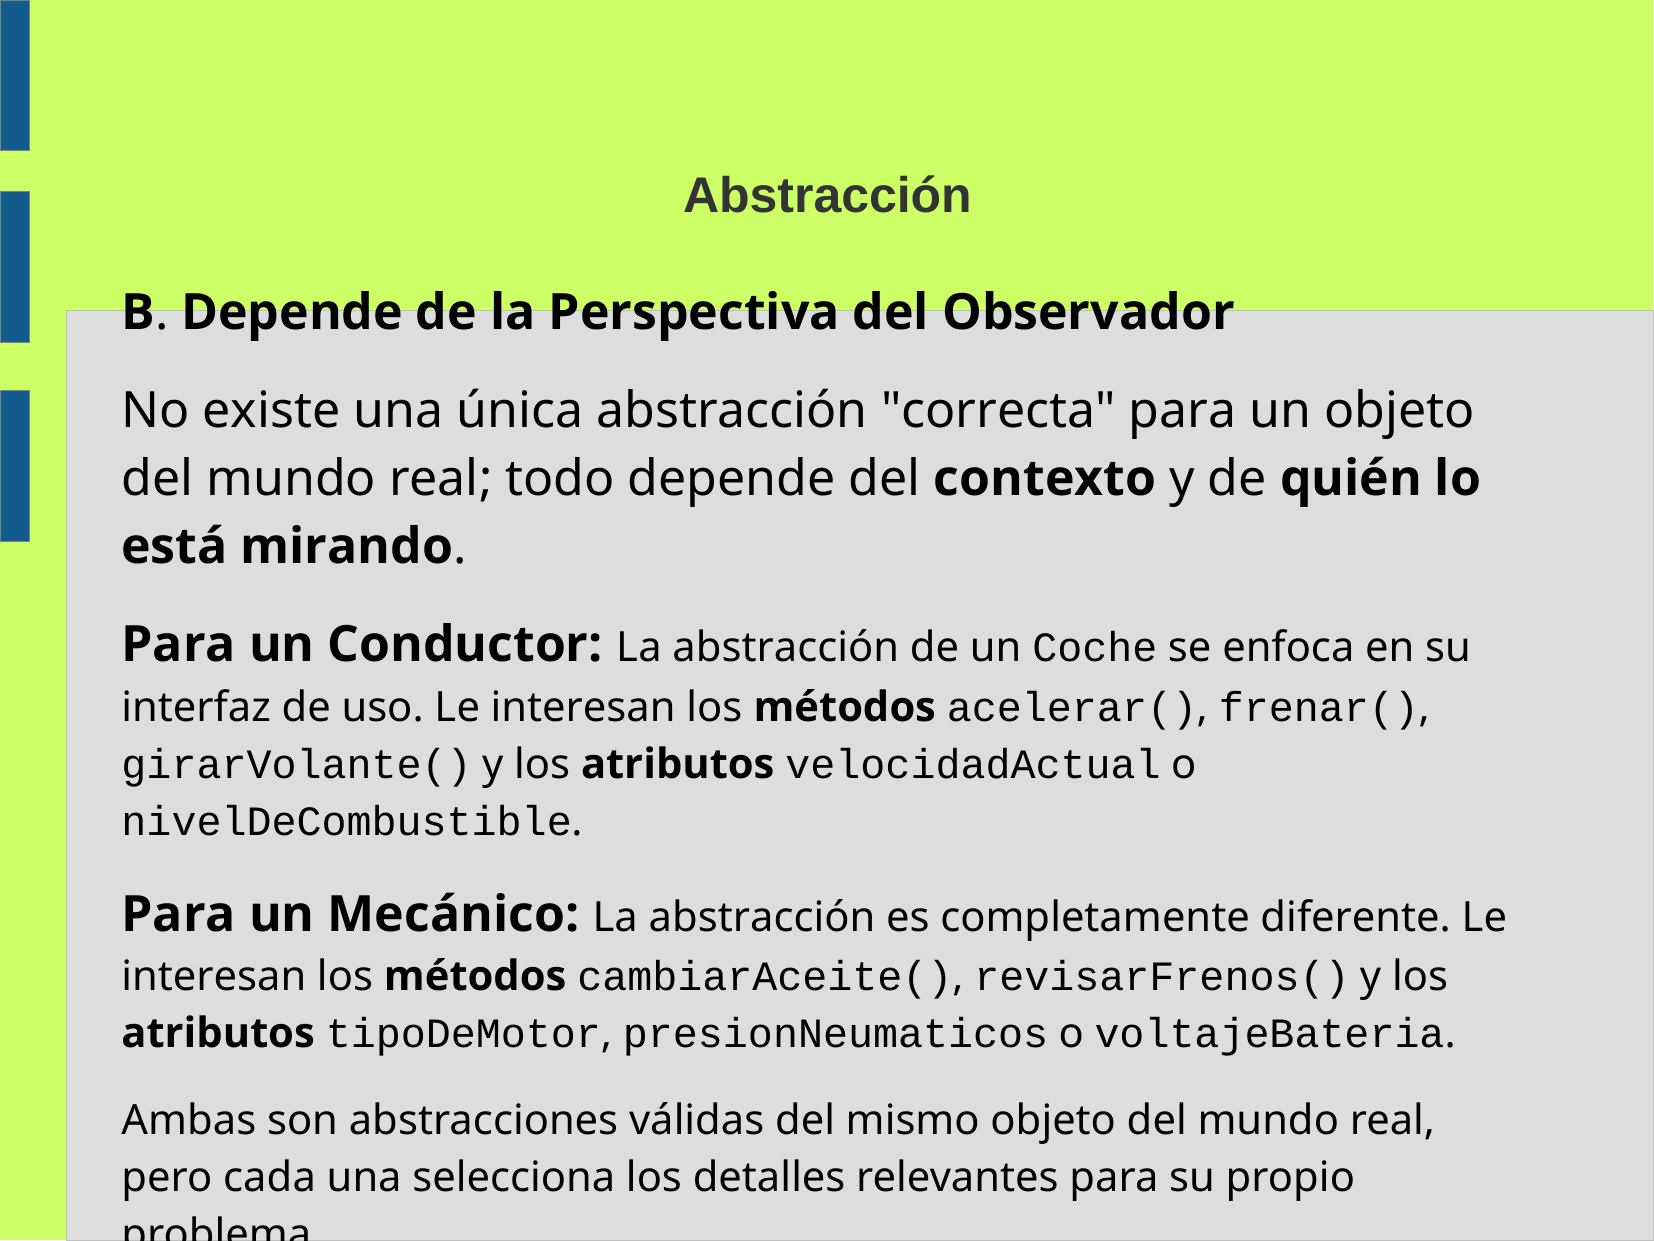

# Abstracción
B. Depende de la Perspectiva del Observador
No existe una única abstracción "correcta" para un objeto del mundo real; todo depende del contexto y de quién lo está mirando.
Para un Conductor: La abstracción de un Coche se enfoca en su interfaz de uso. Le interesan los métodos acelerar(), frenar(), girarVolante() y los atributos velocidadActual o nivelDeCombustible.
Para un Mecánico: La abstracción es completamente diferente. Le interesan los métodos cambiarAceite(), revisarFrenos() y los atributos tipoDeMotor, presionNeumaticos o voltajeBateria.
Ambas son abstracciones válidas del mismo objeto del mundo real, pero cada una selecciona los detalles relevantes para su propio problema.